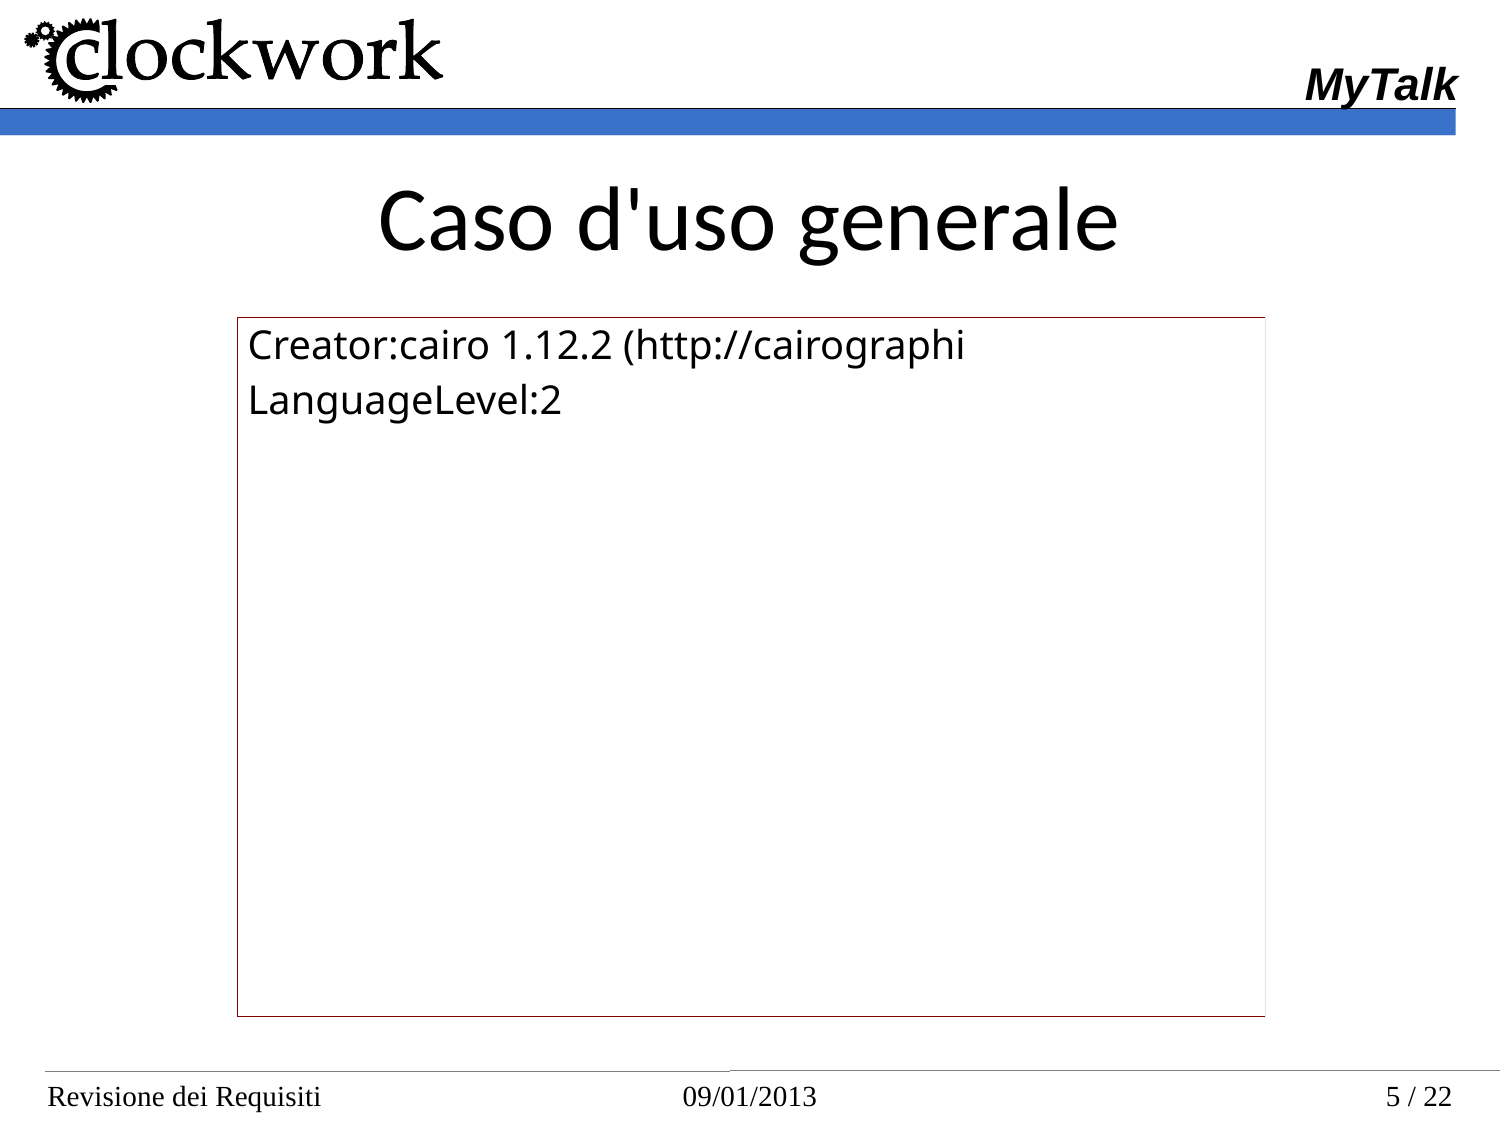

# Caso d'uso generale
Revisione dei Requisiti
09/01/2013
5